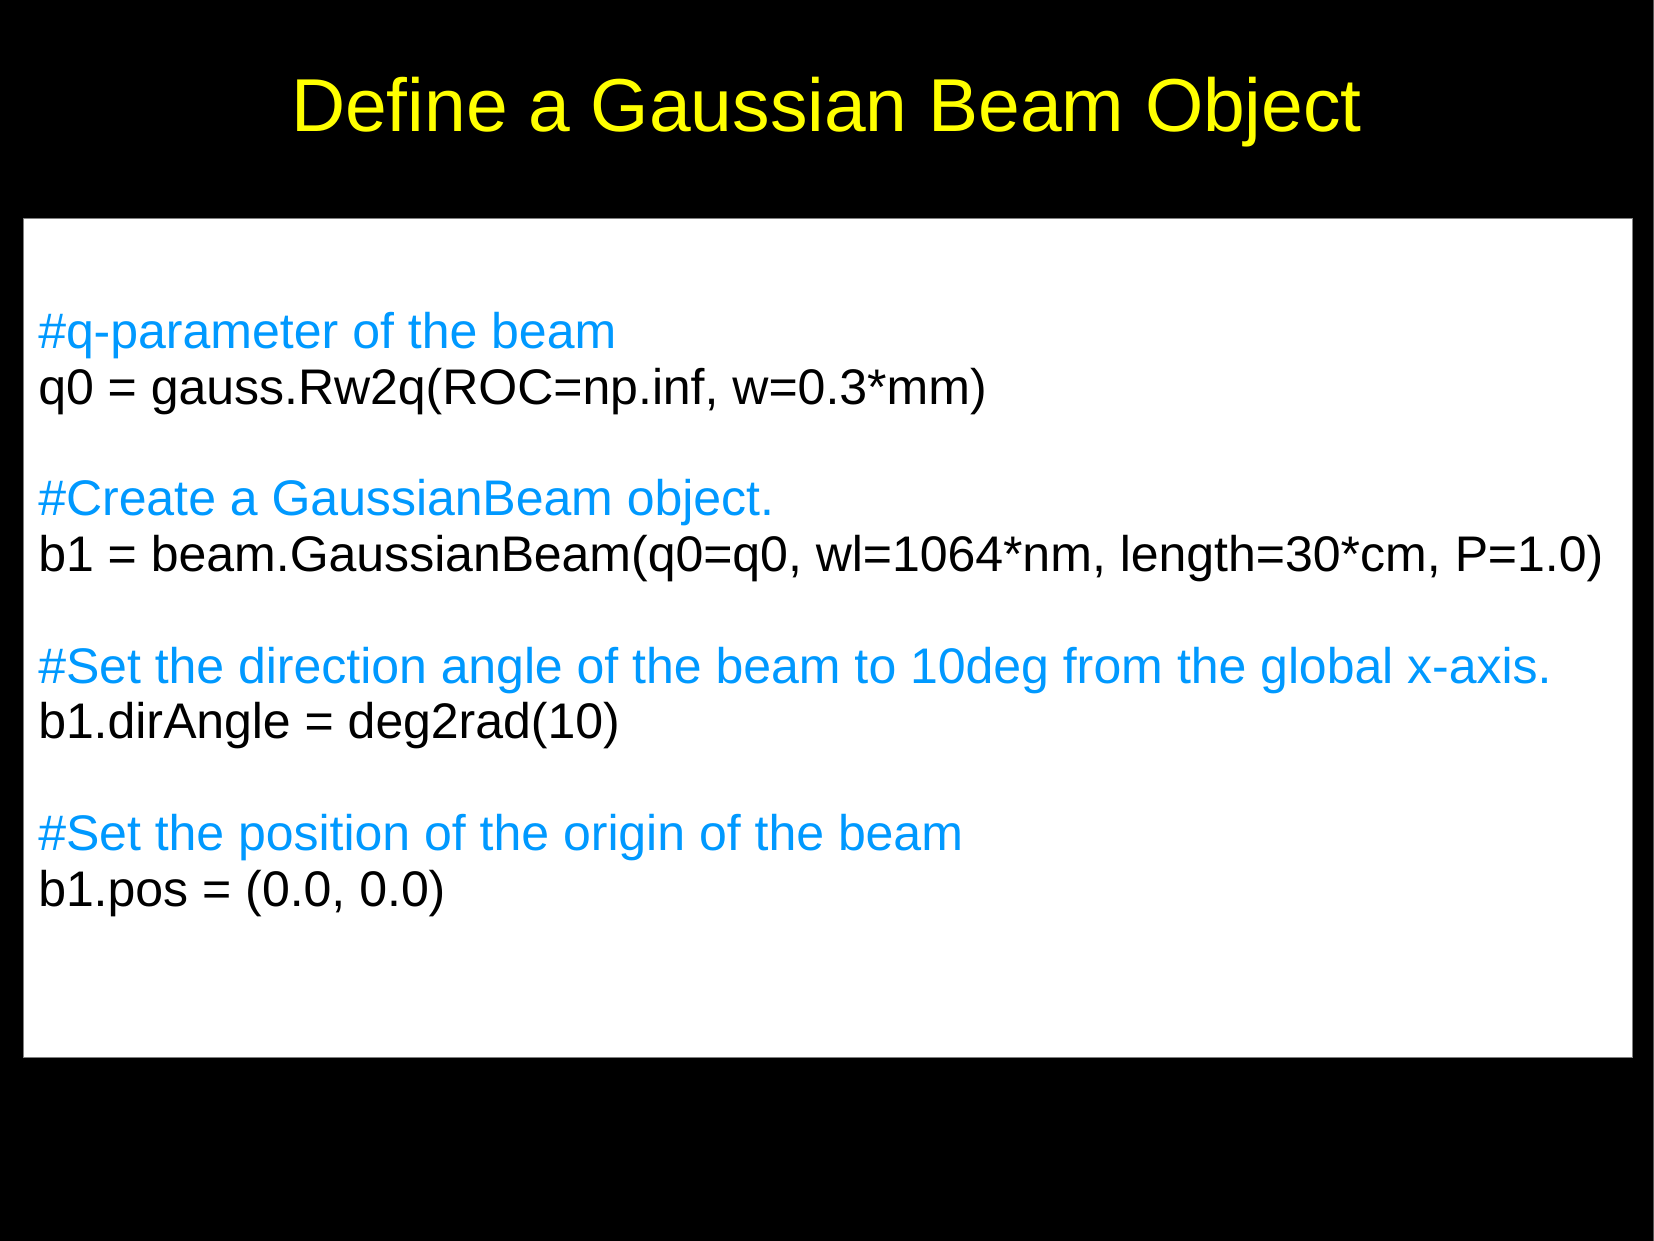

Define a Gaussian Beam Object
#q-parameter of the beam
q0 = gauss.Rw2q(ROC=np.inf, w=0.3*mm)
#Create a GaussianBeam object.
b1 = beam.GaussianBeam(q0=q0, wl=1064*nm, length=30*cm, P=1.0)
#Set the direction angle of the beam to 10deg from the global x-axis.
b1.dirAngle = deg2rad(10)
#Set the position of the origin of the beam
b1.pos = (0.0, 0.0)